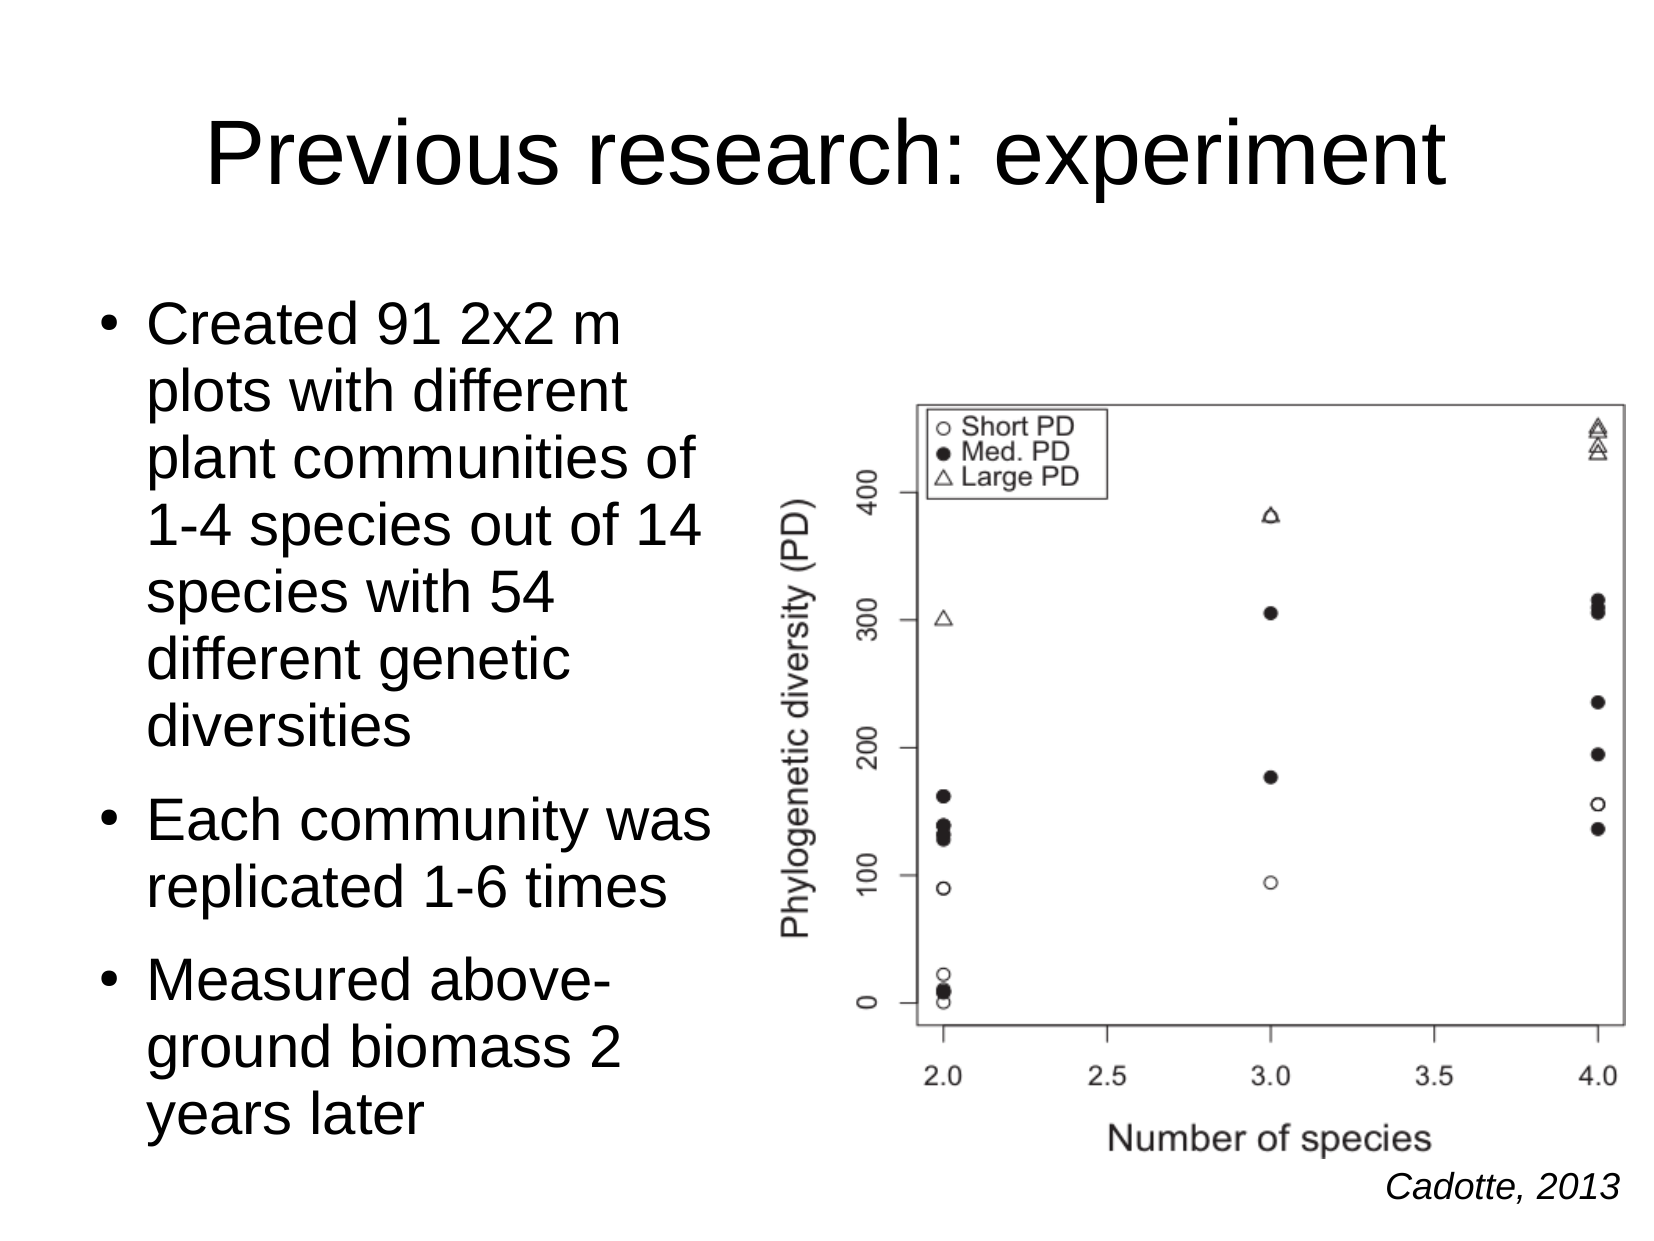

# Previous research: experiment
Created 91 2x2 m plots with different plant communities of 1-4 species out of 14 species with 54 different genetic diversities
Each community was replicated 1-6 times
Measured above-ground biomass 2 years later
Cadotte, 2013